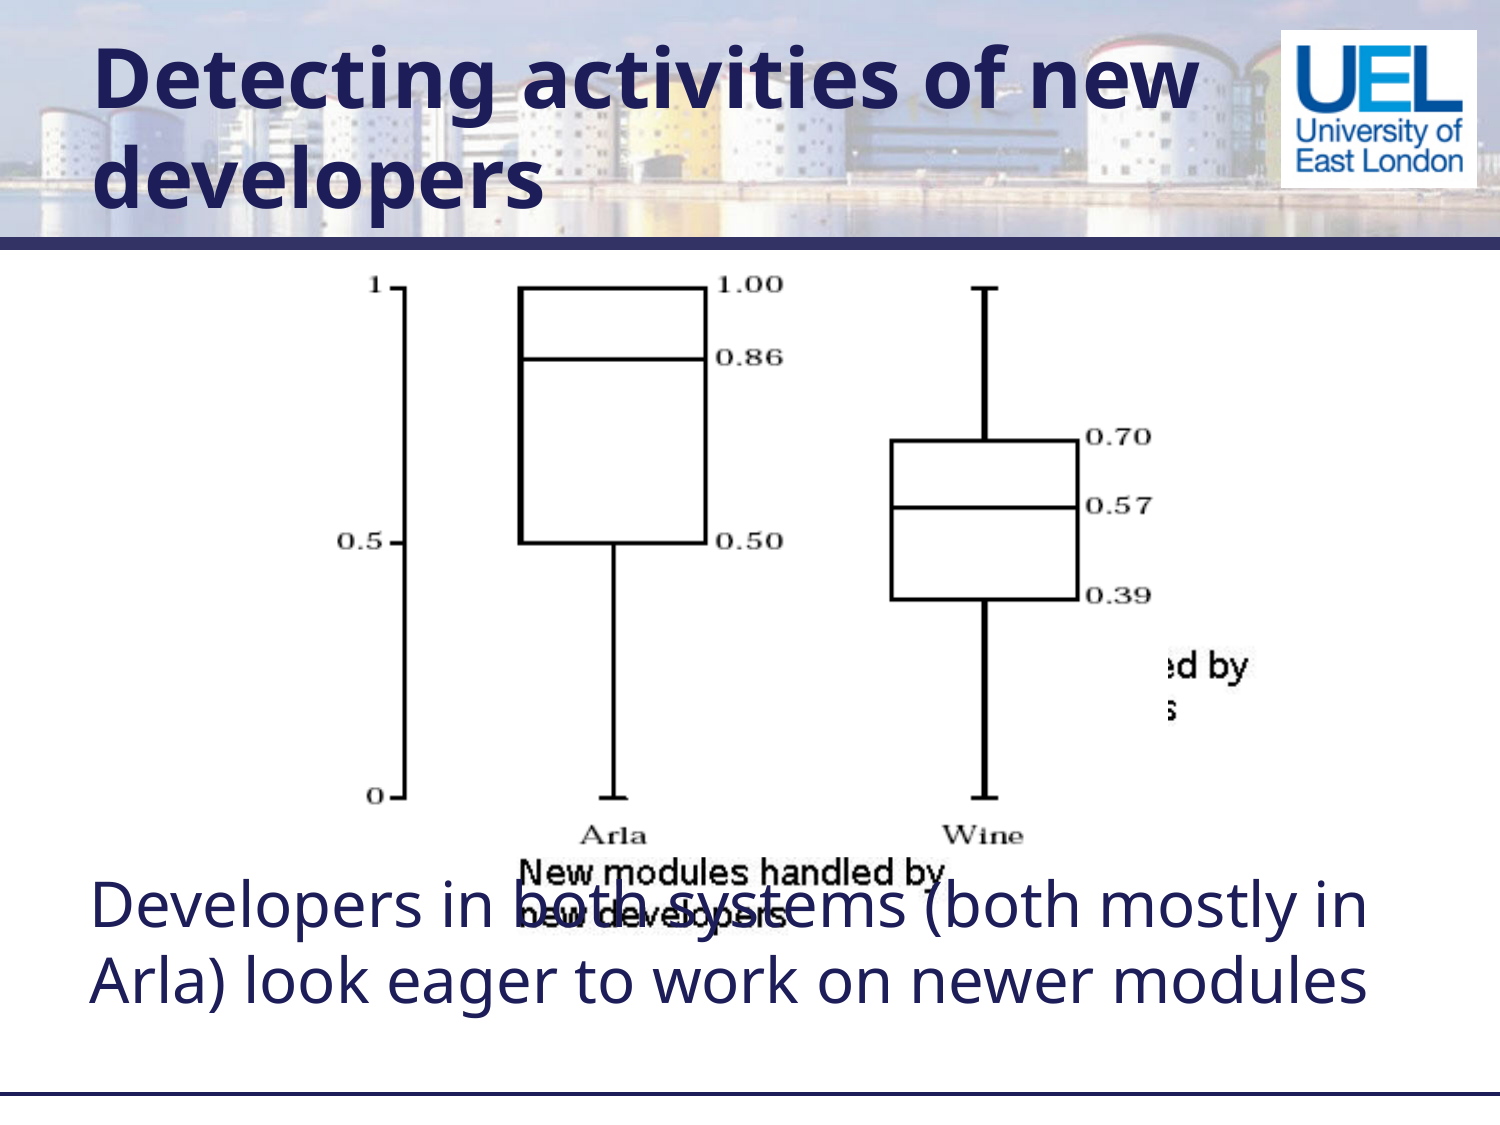

# Detecting activities of new developers
Developers in both systems (both mostly in Arla) look eager to work on newer modules